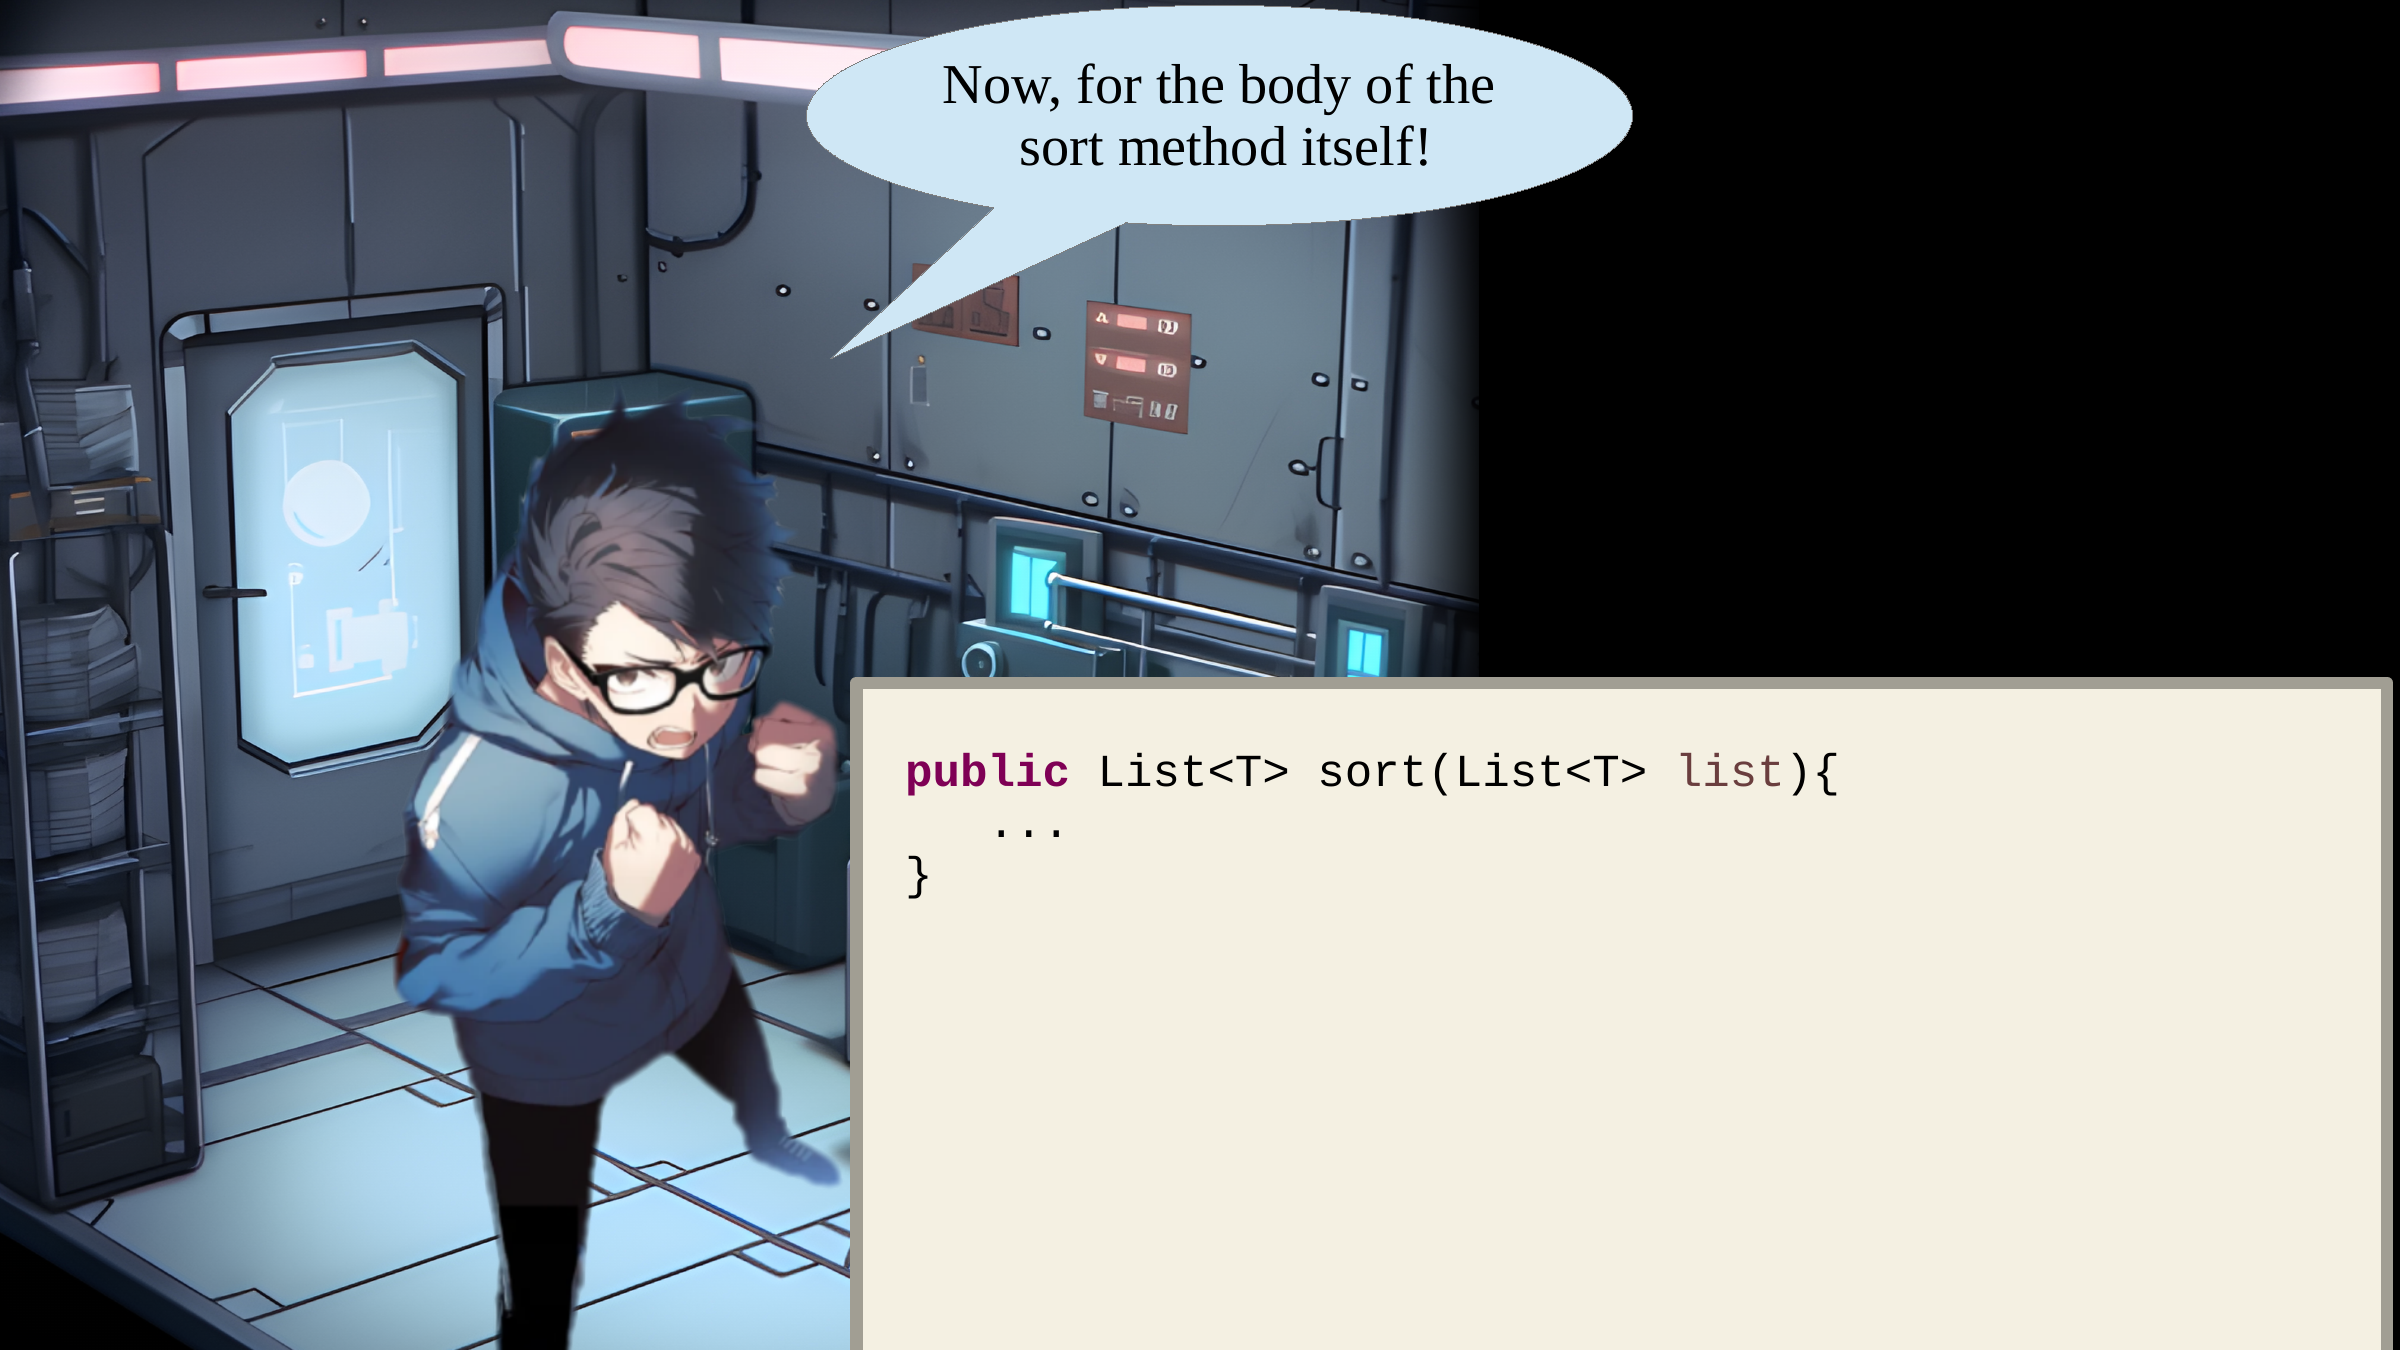

Now, for the body of the
 sort method itself!
 public List<T> sort(List<T> list){
 ...
 }